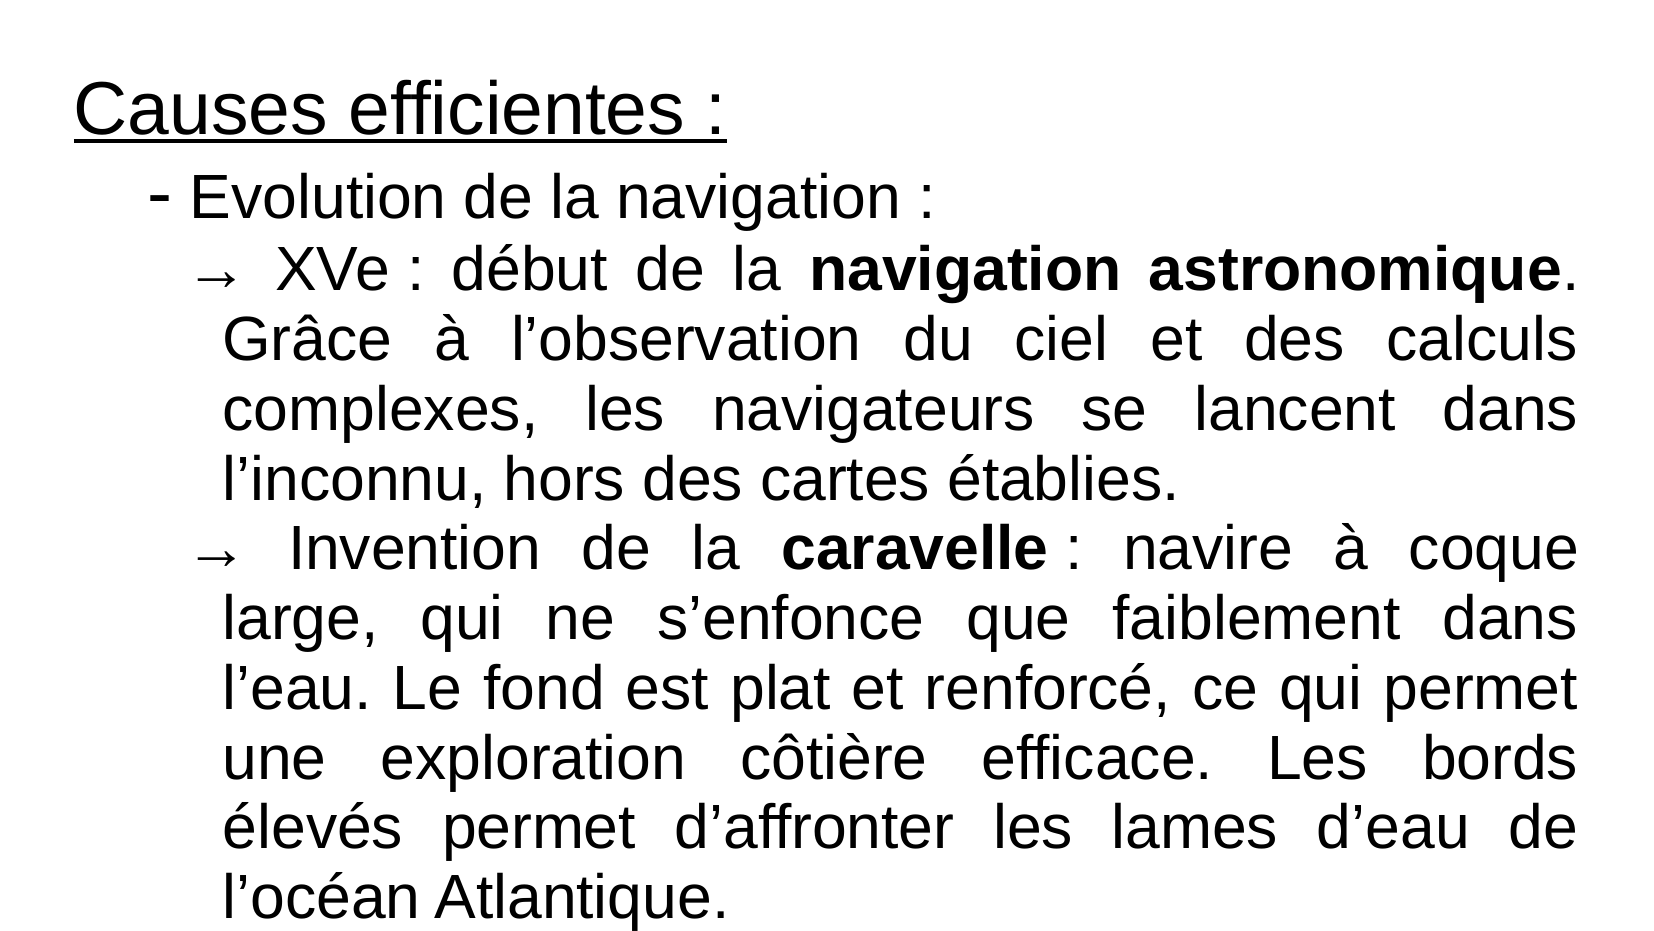

Causes efficientes :
	- Evolution de la navigation :
→ XVe : début de la navigation astronomique. Grâce à l’observation du ciel et des calculs complexes, les navigateurs se lancent dans l’inconnu, hors des cartes établies.
→ Invention de la caravelle : navire à coque large, qui ne s’enfonce que faiblement dans l’eau. Le fond est plat et renforcé, ce qui permet une exploration côtière efficace. Les bords élevés permet d’affronter les lames d’eau de l’océan Atlantique.